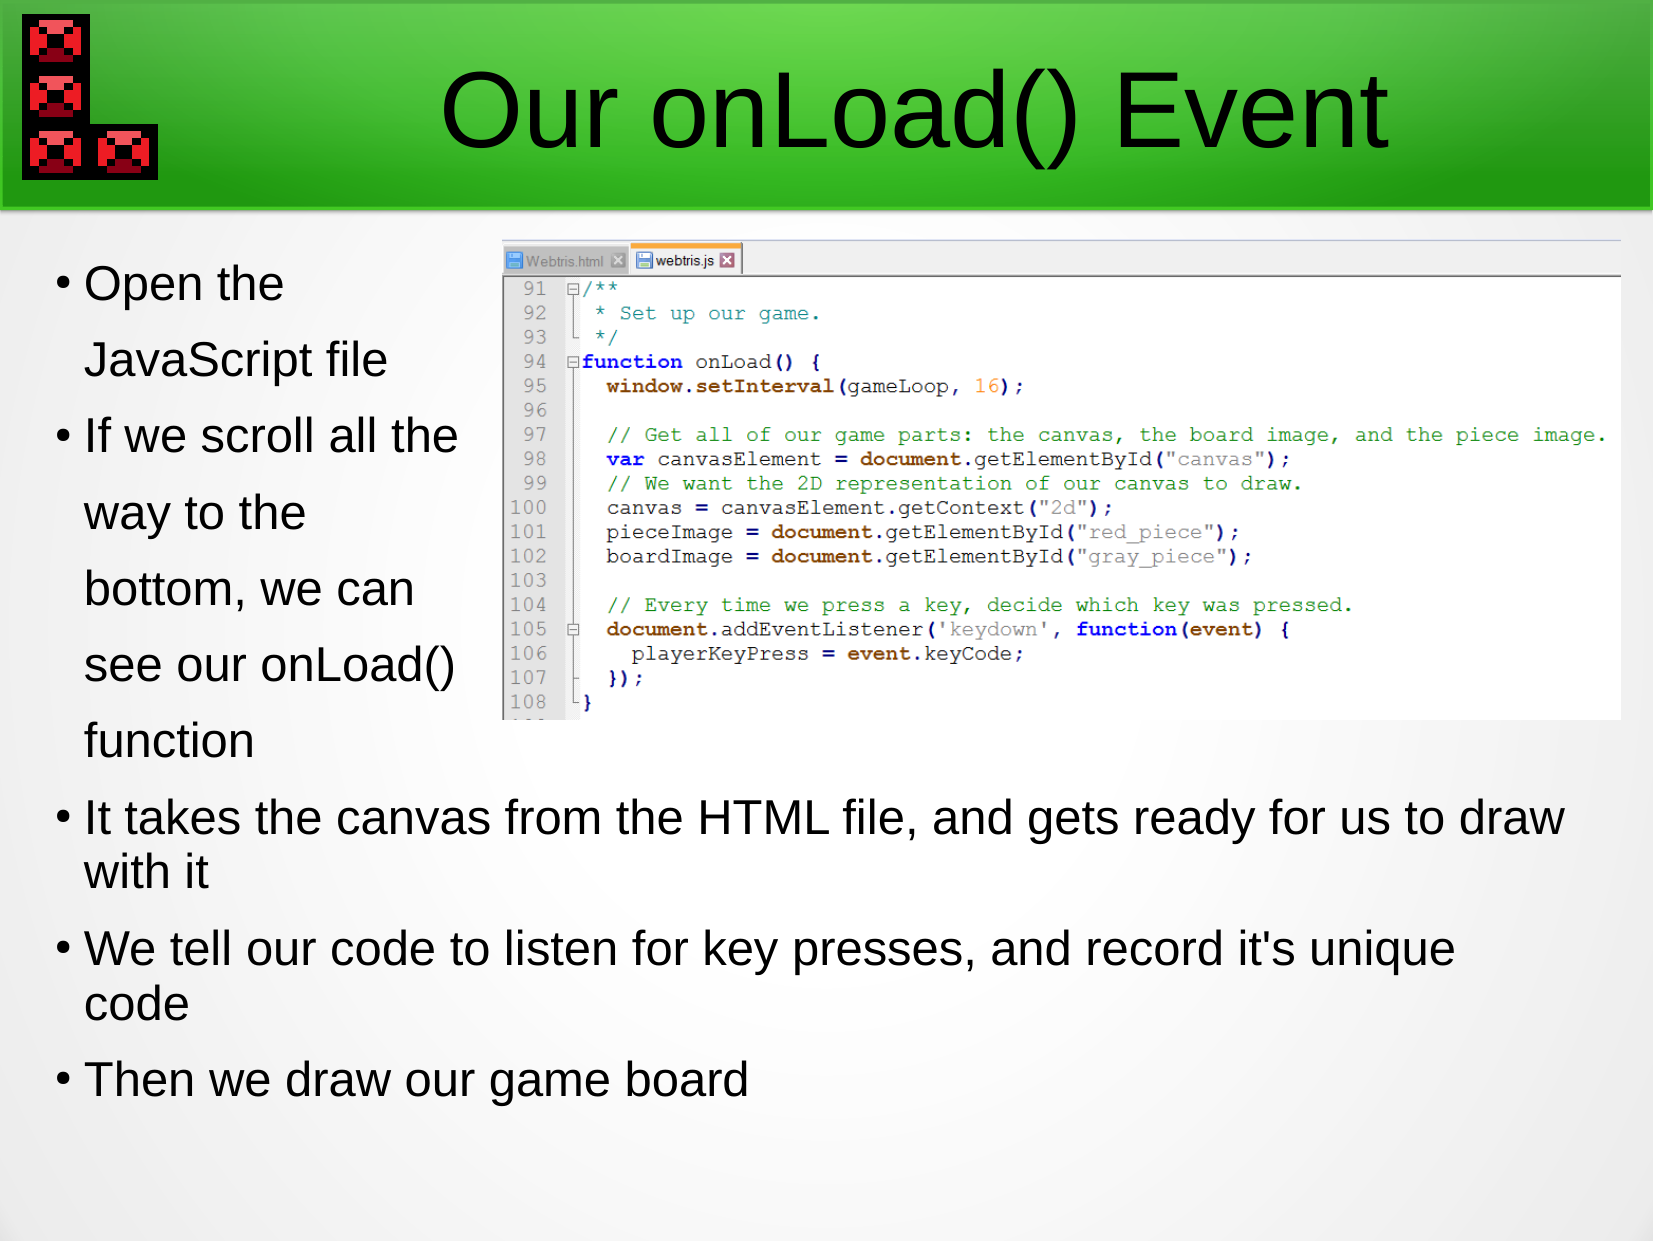

# Our onLoad() Event
Open the
JavaScript file
If we scroll all the
way to the
bottom, we can
see our onLoad()
function
It takes the canvas from the HTML file, and gets ready for us to draw with it
We tell our code to listen for key presses, and record it's unique code
Then we draw our game board